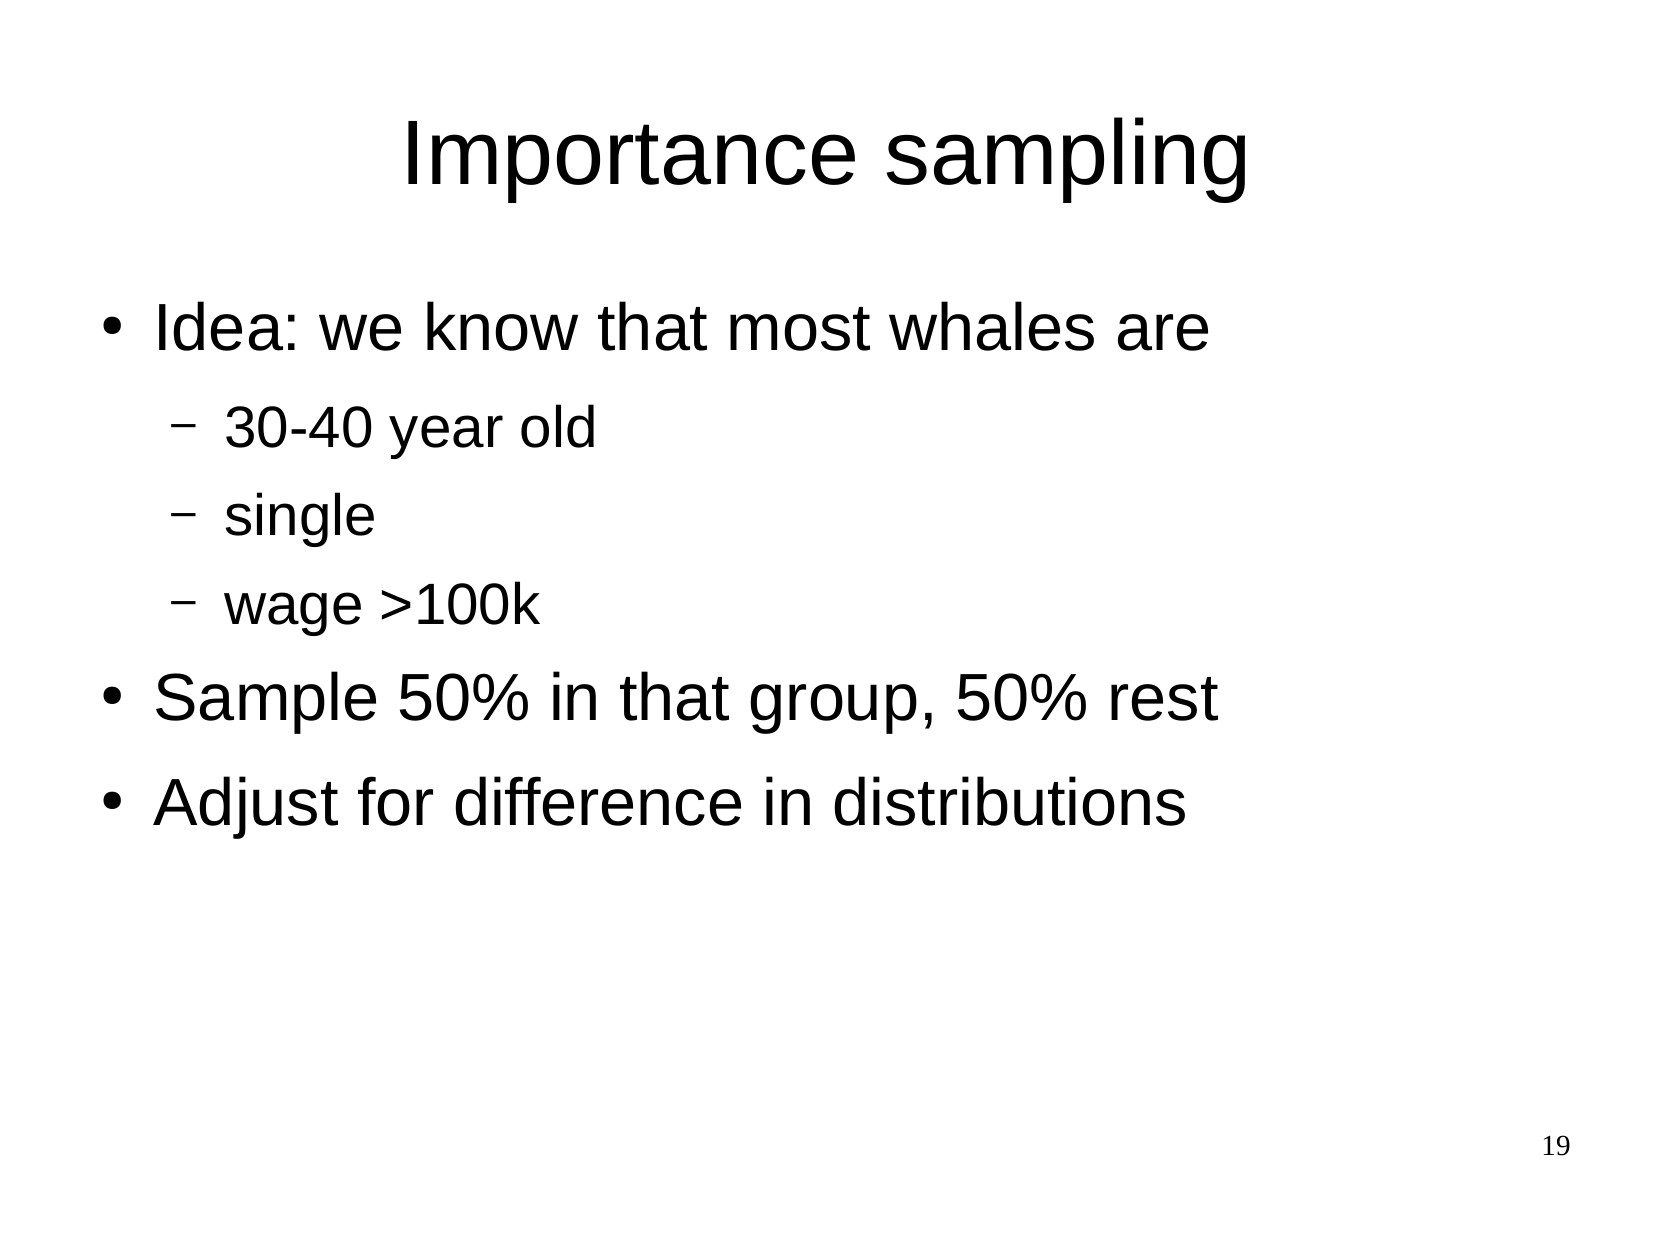

# Importance sampling
Idea: we know that most whales are
30-40 year old
single
wage >100k
Sample 50% in that group, 50% rest
Adjust for difference in distributions
19